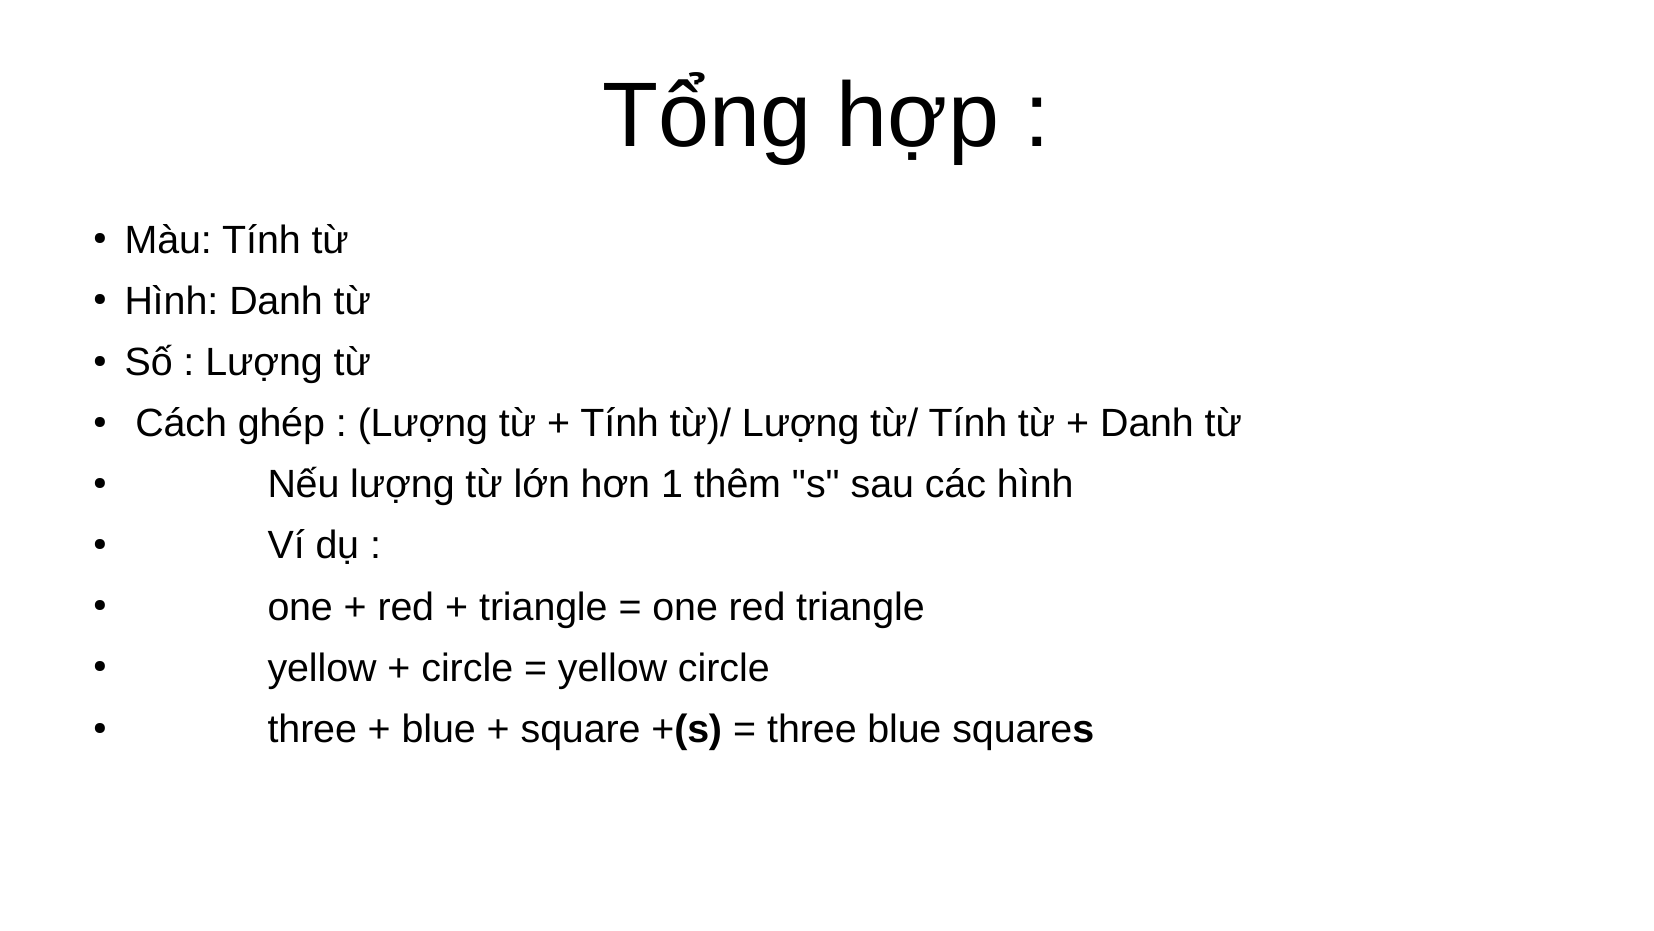

# Tổng hợp :
Màu: Tính từ
Hình: Danh từ
Số : Lượng từ
 Cách ghép : (Lượng từ + Tính từ)/ Lượng từ/ Tính từ + Danh từ
 Nếu lượng từ lớn hơn 1 thêm "s" sau các hình
 Ví dụ :
 one + red + triangle = one red triangle
 yellow + circle = yellow circle
 three + blue + square +(s) = three blue squares